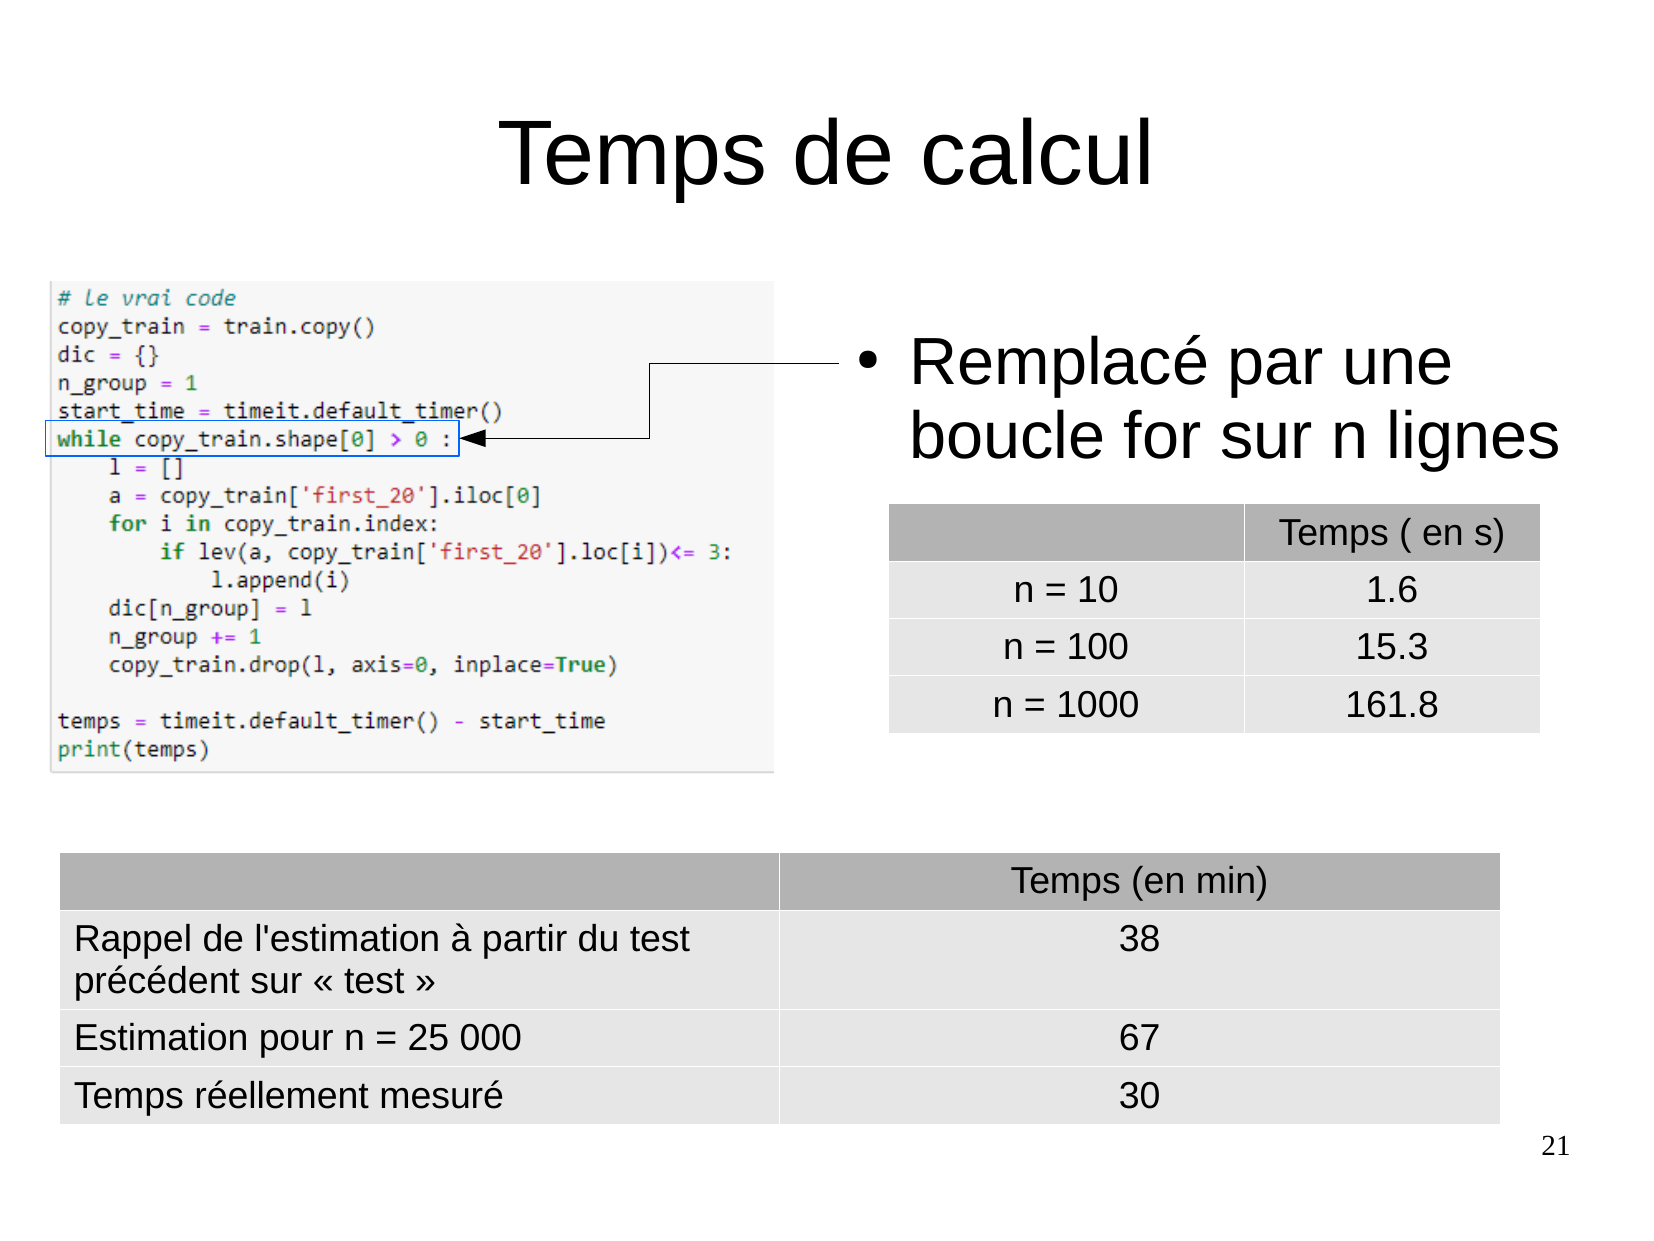

# Temps de calcul
Remplacé par une boucle for sur n lignes
| | Temps ( en s) |
| --- | --- |
| n = 10 | 1.6 |
| n = 100 | 15.3 |
| n = 1000 | 161.8 |
| | Temps (en min) |
| --- | --- |
| Rappel de l'estimation à partir du test précédent sur « test » | 38 |
| Estimation pour n = 25 000 | 67 |
| Temps réellement mesuré | 30 |
21